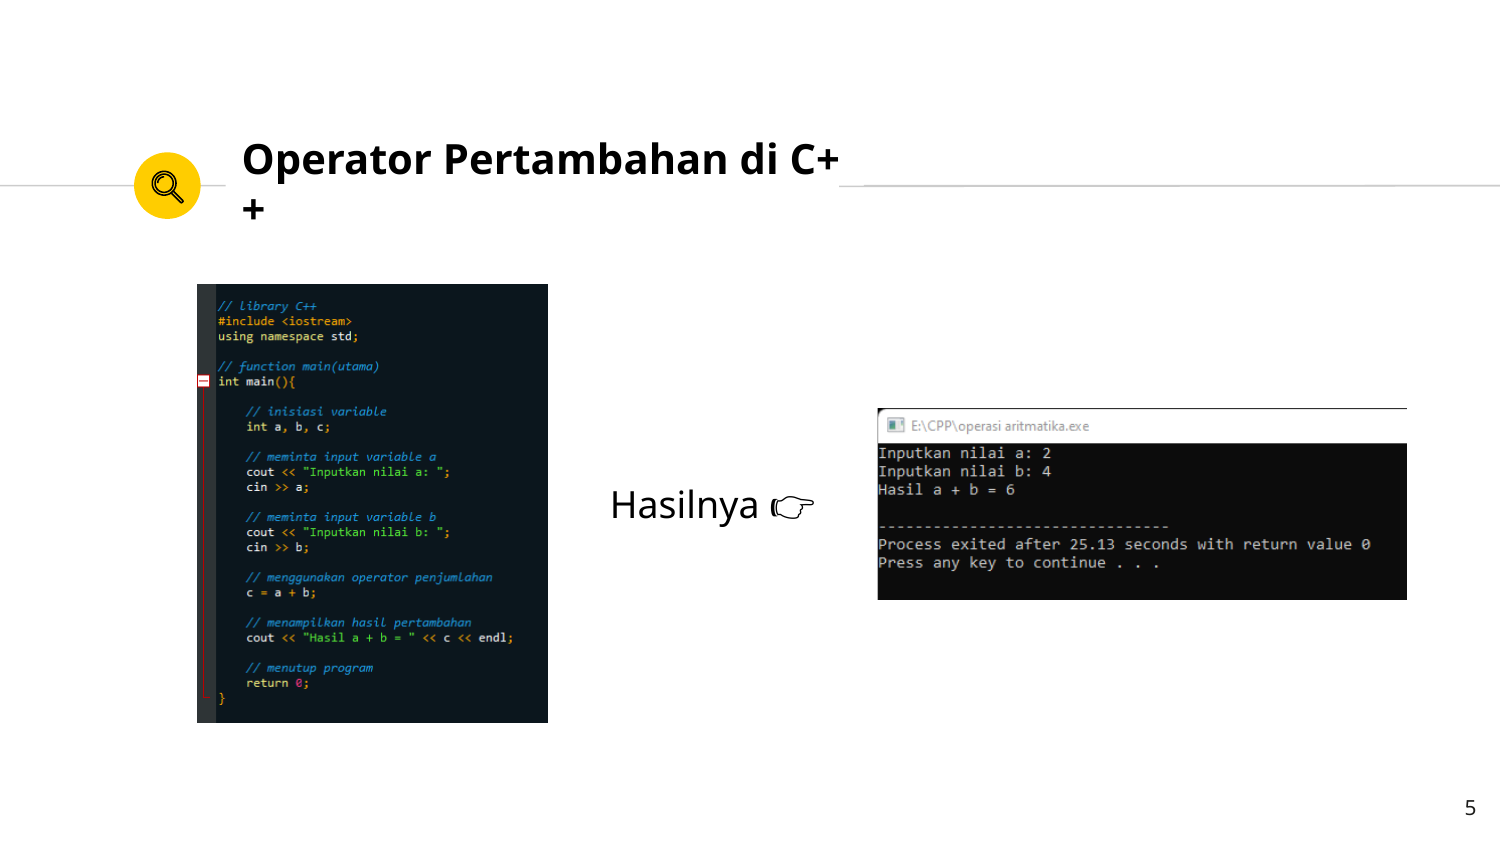

# Operator Pertambahan di C++
Hasilnya 👉